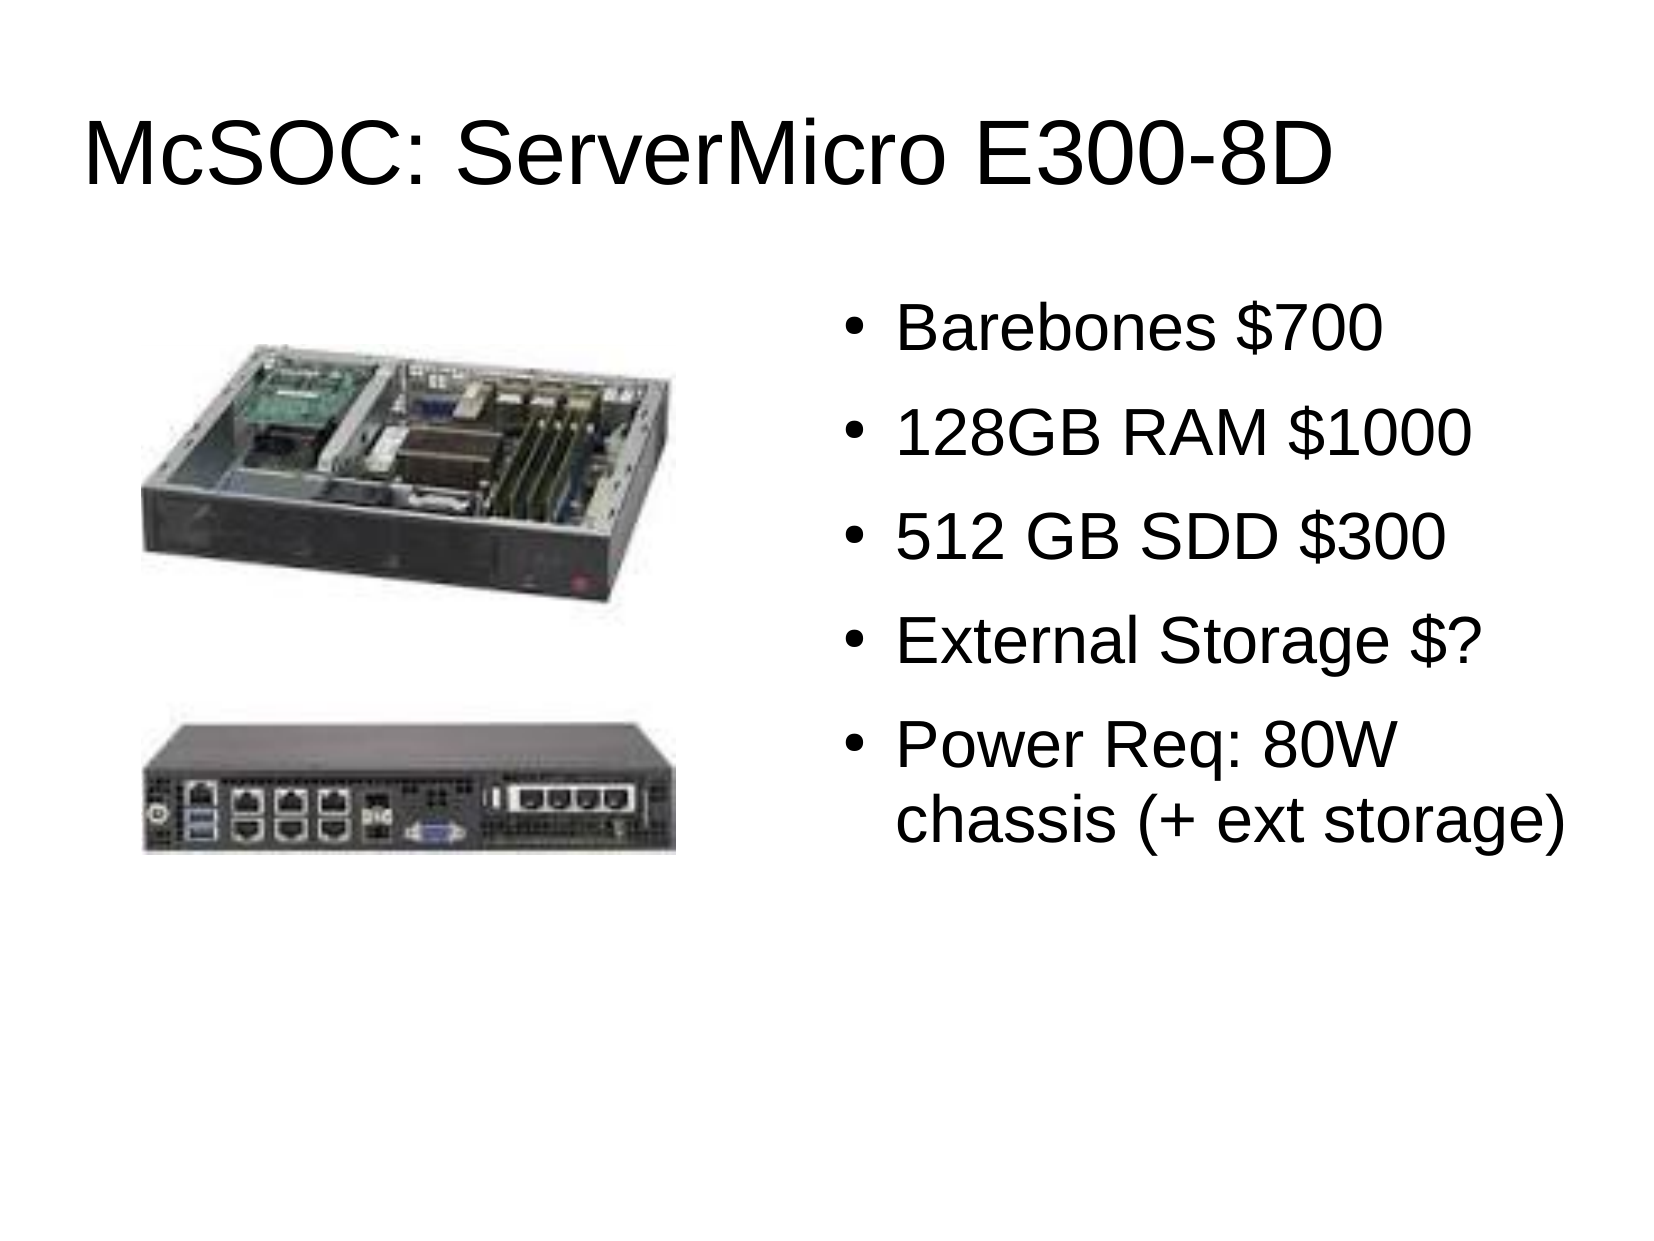

# McSOC: ServerMicro E300-8D
Barebones $700
128GB RAM $1000
512 GB SDD $300
External Storage $?
Power Req: 80W chassis (+ ext storage)